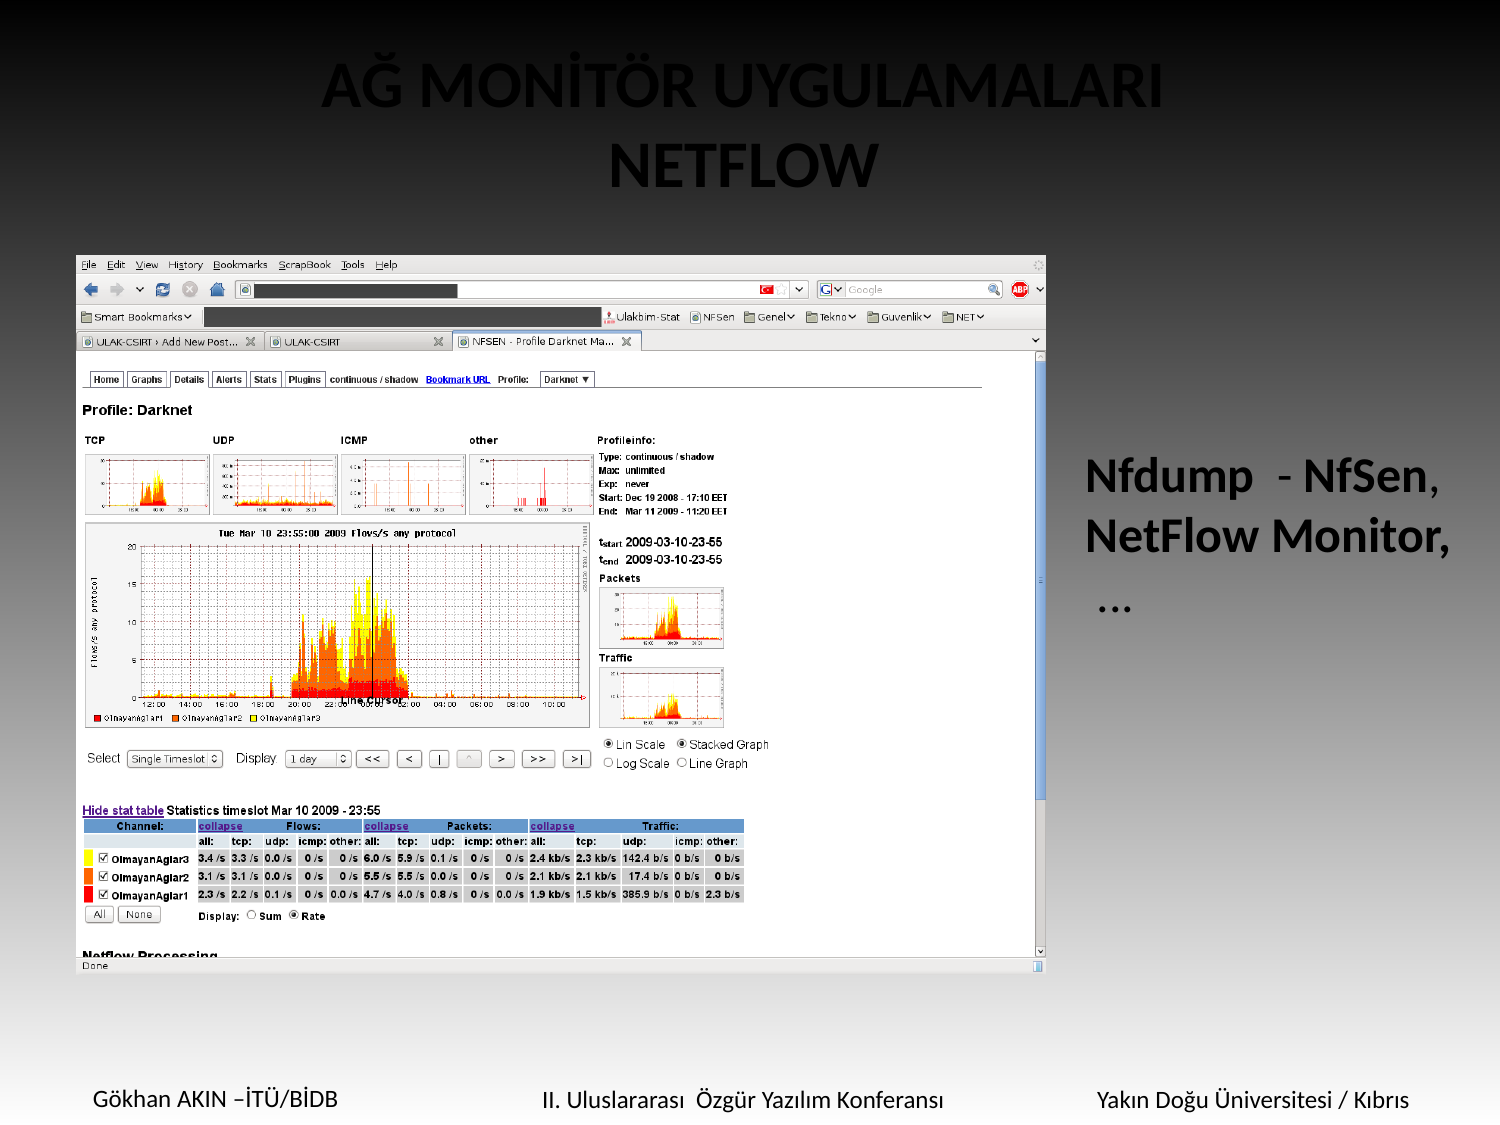

AĞ MONİTÖR UYGULAMALARI
NETFLOW
Nfdump - NfSen,
NetFlow Monitor,
 ...